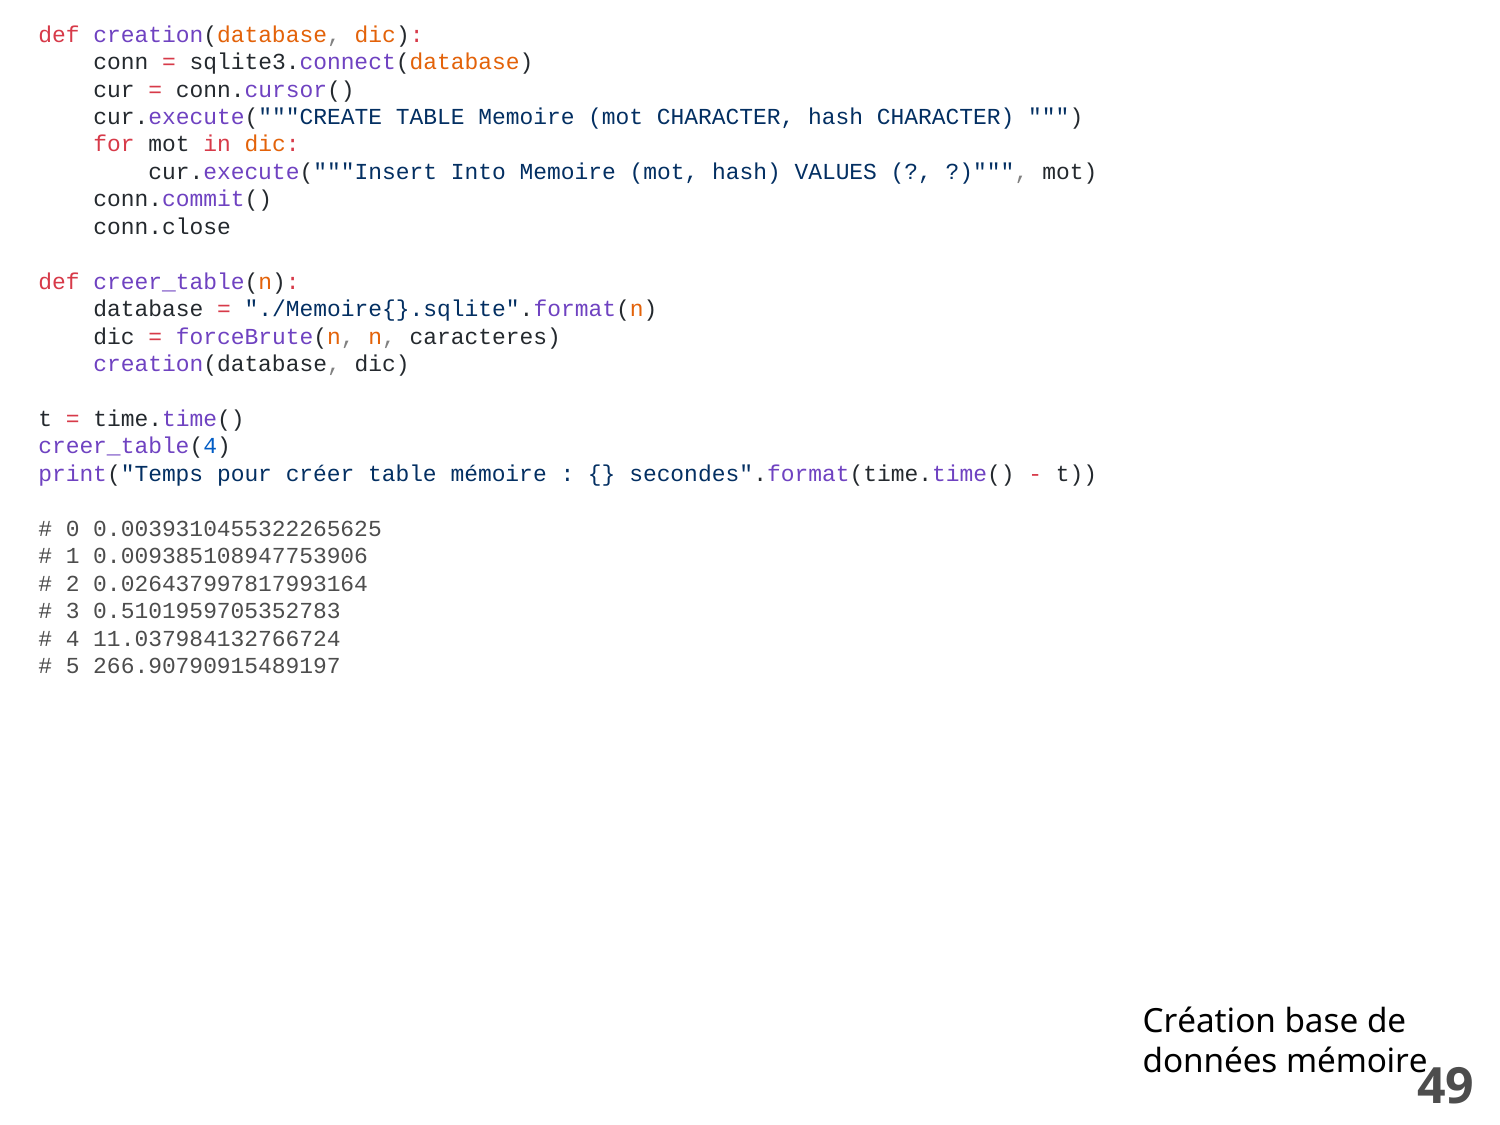

def creation(database, dic):
 conn = sqlite3.connect(database)
 cur = conn.cursor()
 cur.execute("""CREATE TABLE Memoire (mot CHARACTER, hash CHARACTER) """)
 for mot in dic:
 cur.execute("""Insert Into Memoire (mot, hash) VALUES (?, ?)""", mot)
 conn.commit()
 conn.close
def creer_table(n):
 database = "./Memoire{}.sqlite".format(n)
 dic = forceBrute(n, n, caracteres)
 creation(database, dic)
t = time.time()
creer_table(4)
print("Temps pour créer table mémoire : {} secondes".format(time.time() - t))
# 0 0.0039310455322265625
# 1 0.009385108947753906
# 2 0.026437997817993164
# 3 0.5101959705352783
# 4 11.037984132766724
# 5 266.90790915489197
Création base de données mémoire